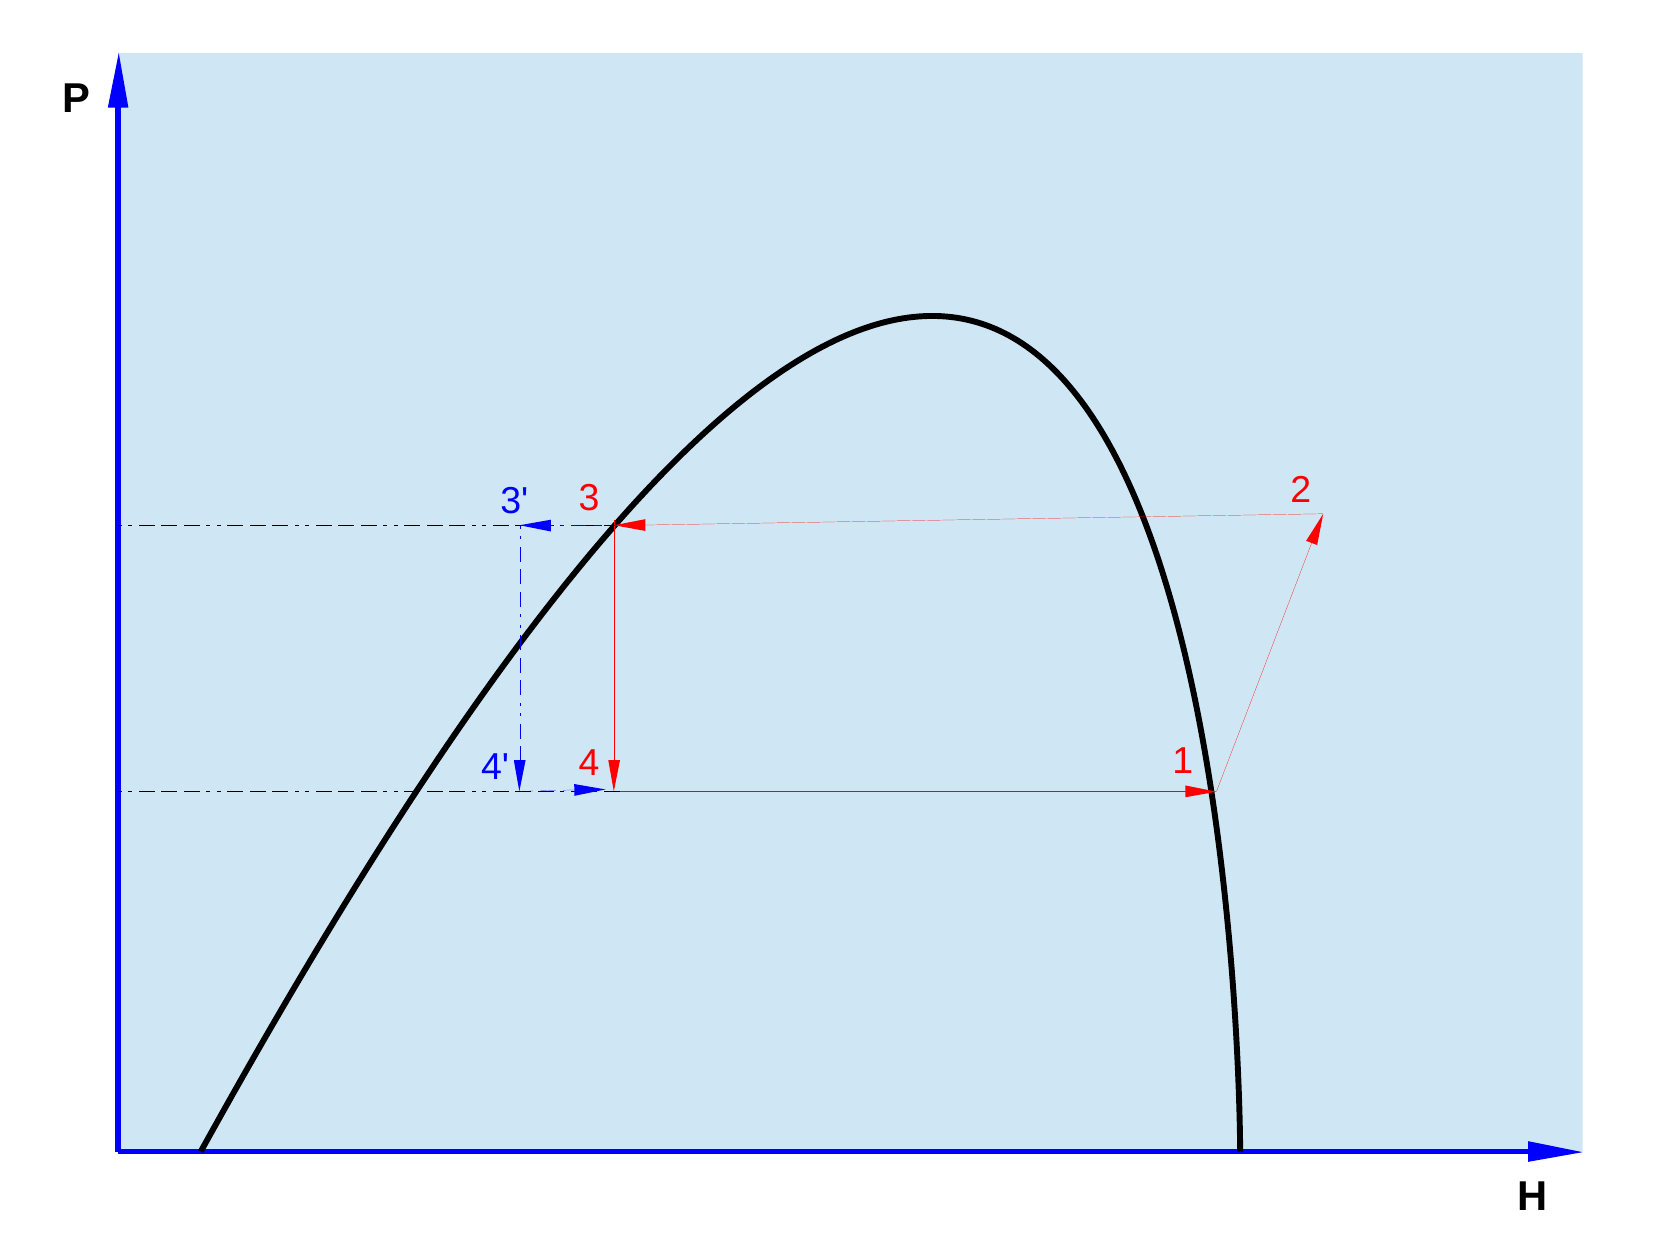

P
2
3
3'
1
4
4'
H